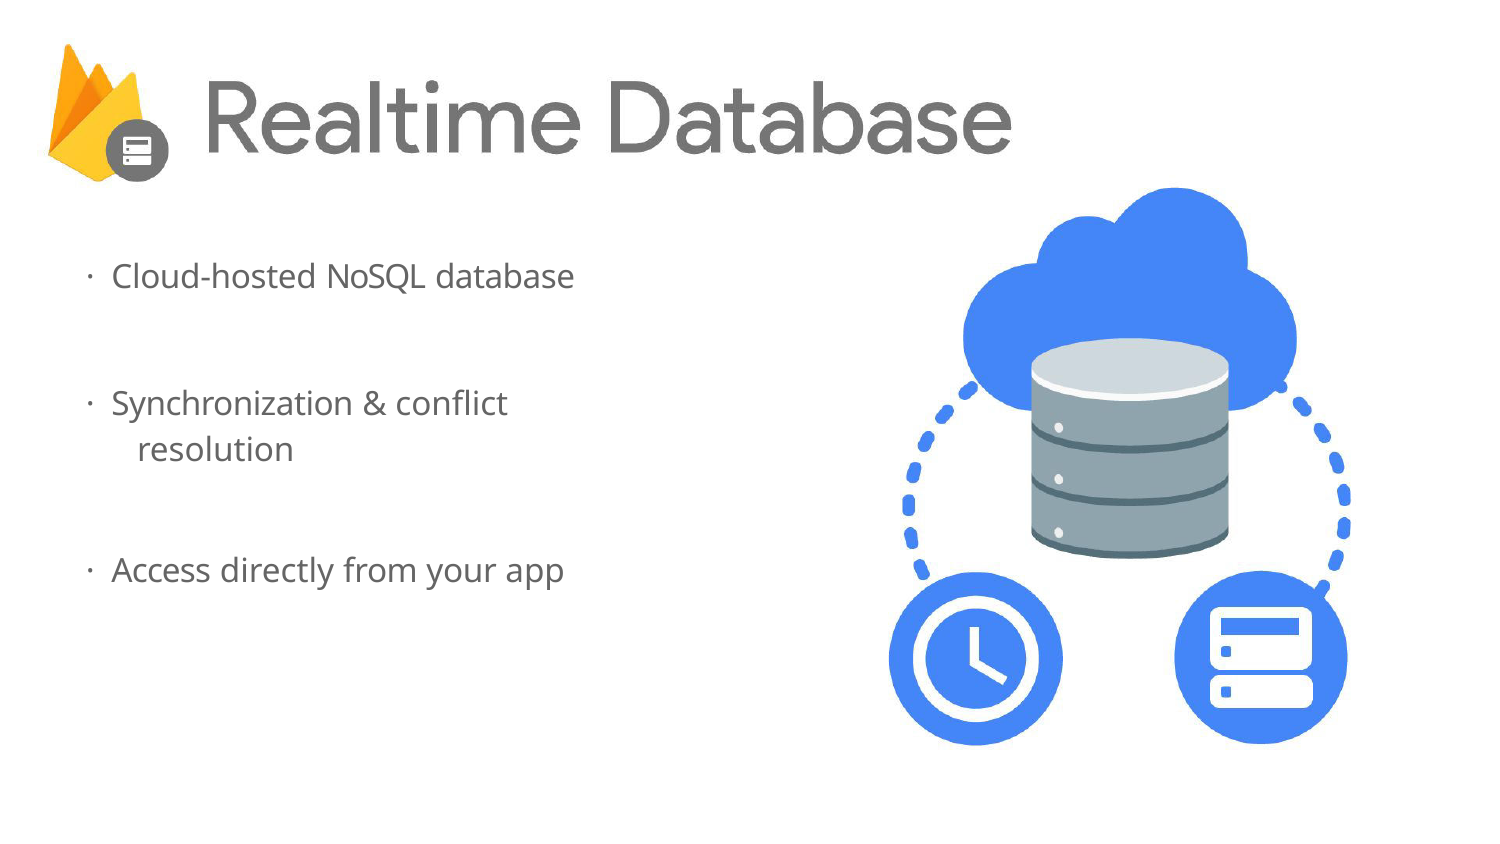

Cloud-hosted NoSQL database
Synchronization & conflict resolution
Access directly from your app